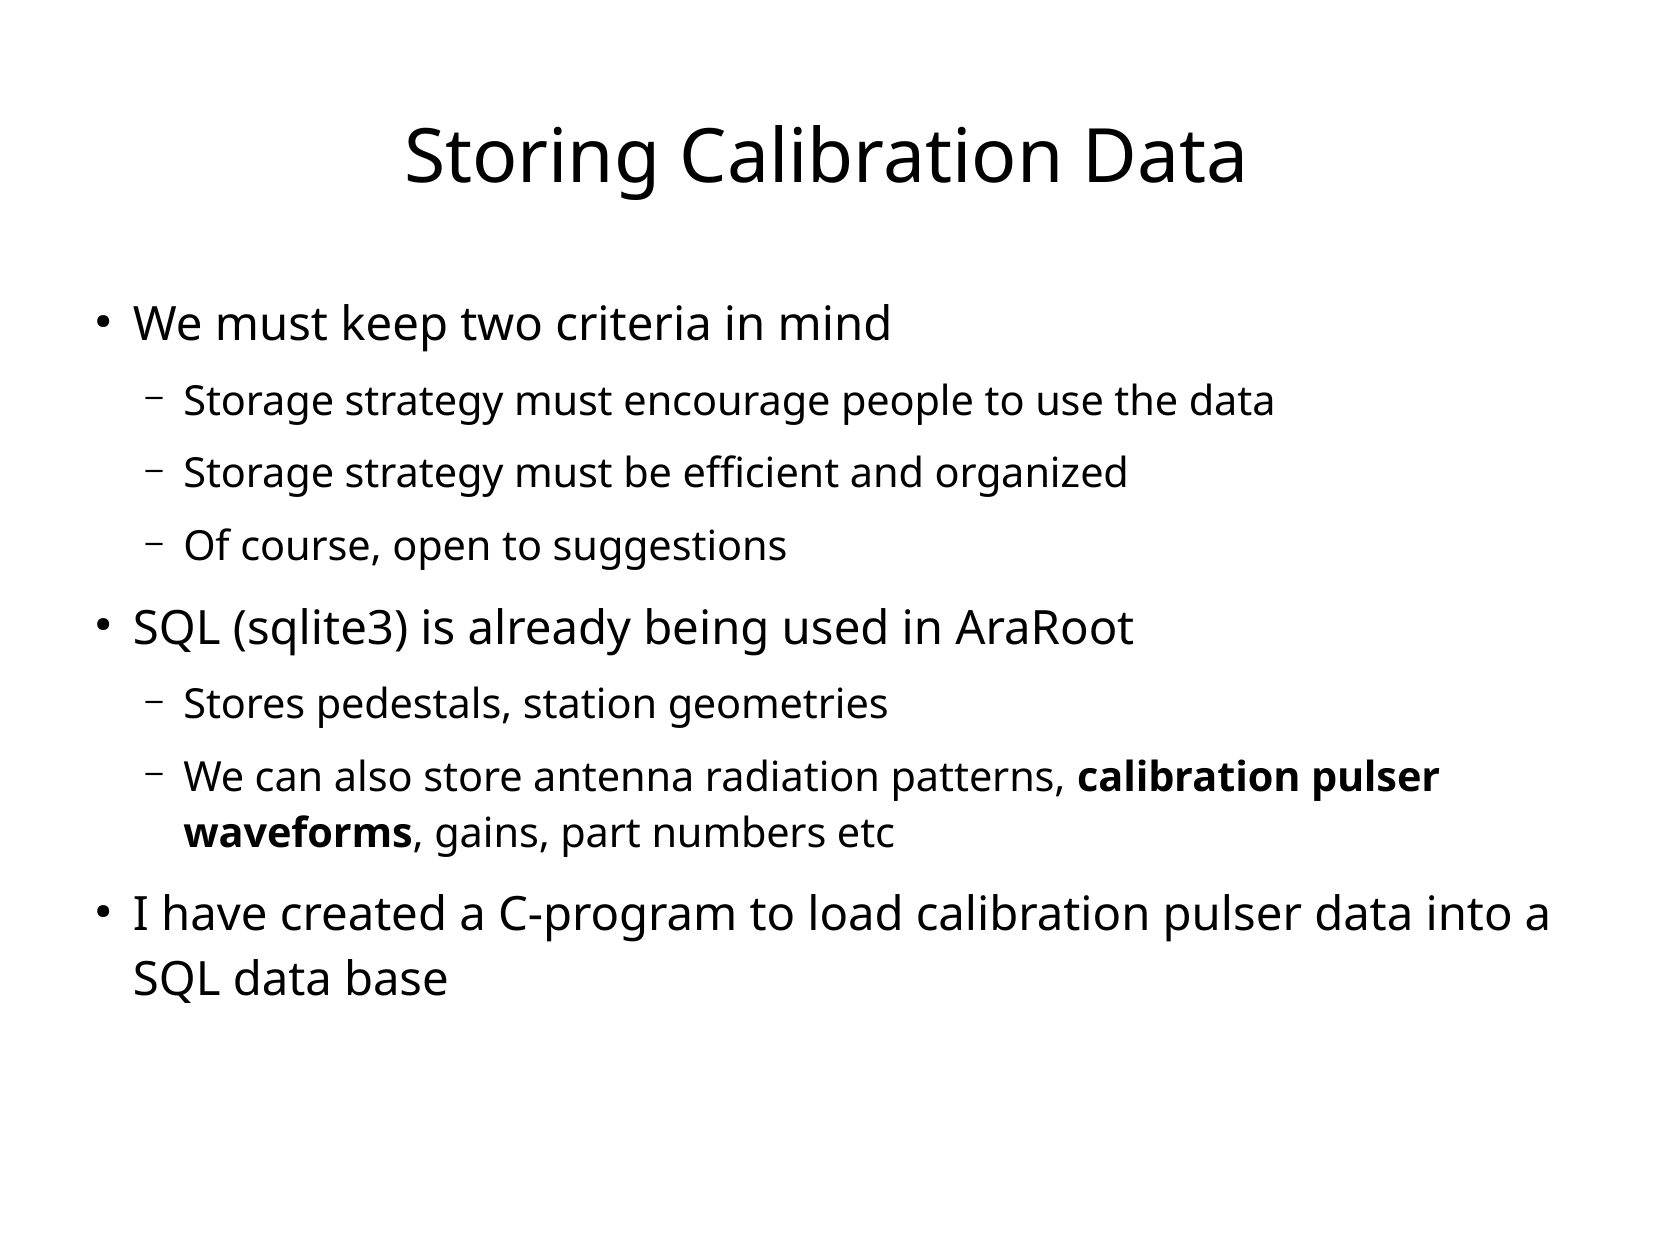

# Storing Calibration Data
We must keep two criteria in mind
Storage strategy must encourage people to use the data
Storage strategy must be efficient and organized
Of course, open to suggestions
SQL (sqlite3) is already being used in AraRoot
Stores pedestals, station geometries
We can also store antenna radiation patterns, calibration pulser waveforms, gains, part numbers etc
I have created a C-program to load calibration pulser data into a SQL data base